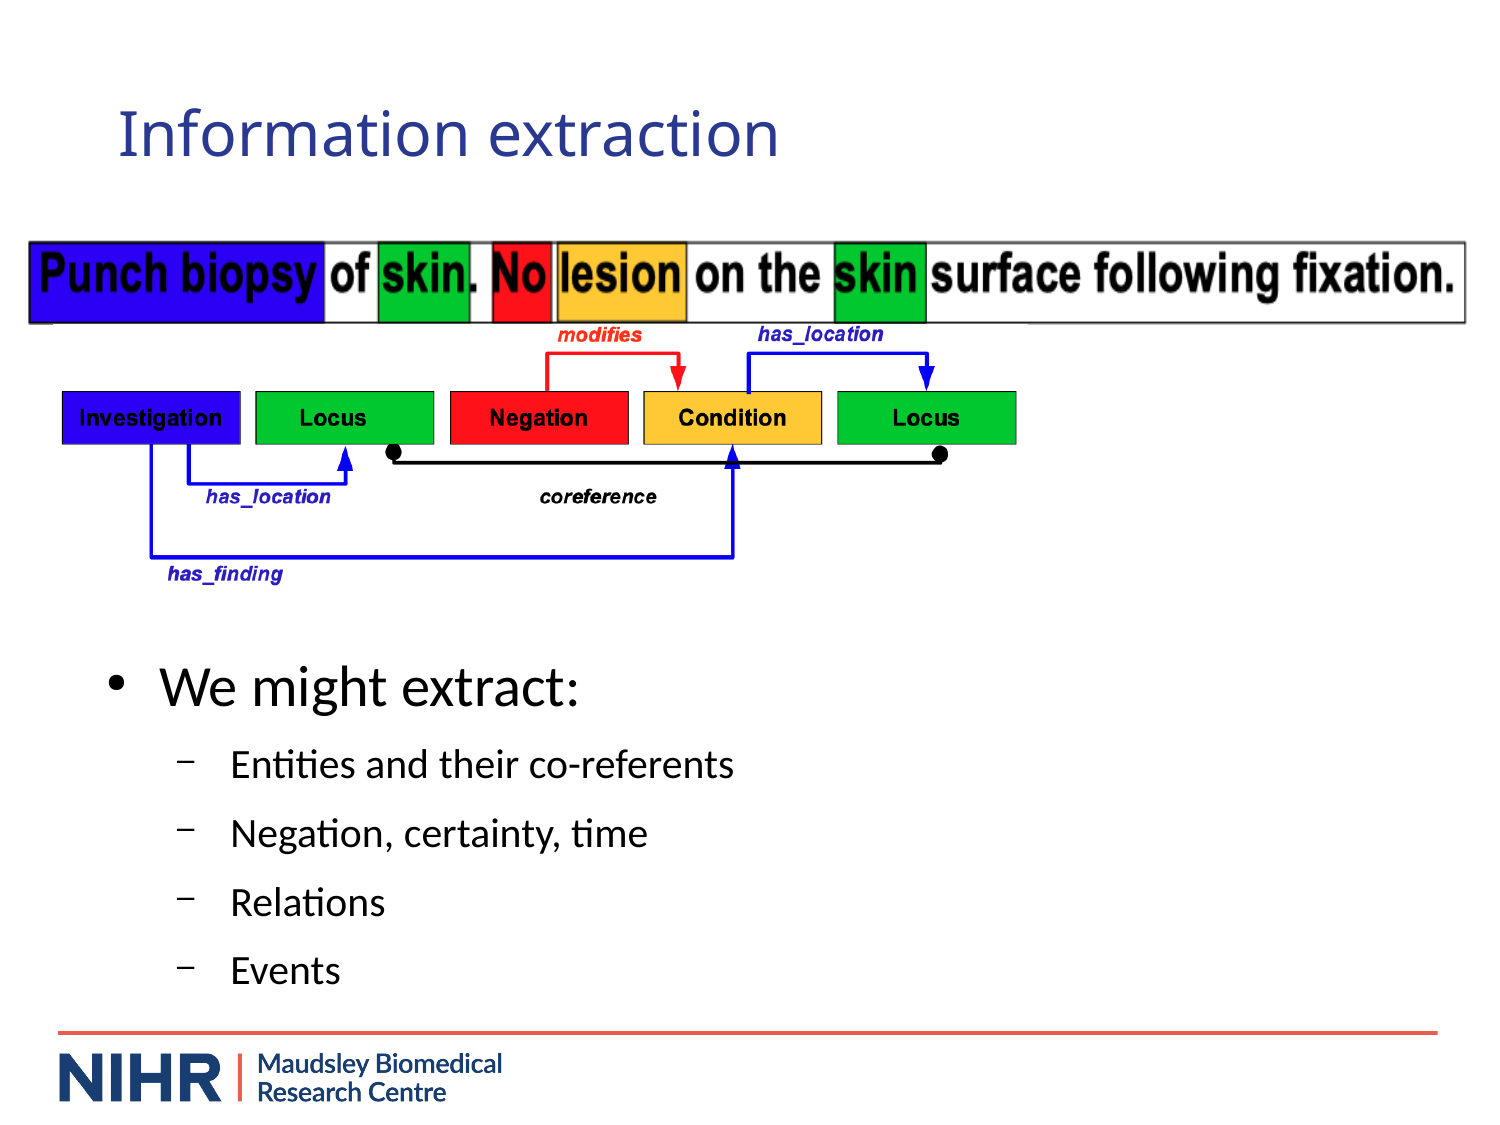

# Information extraction
We might extract:
Entities and their co-referents
Negation, certainty, time
Relations
Events